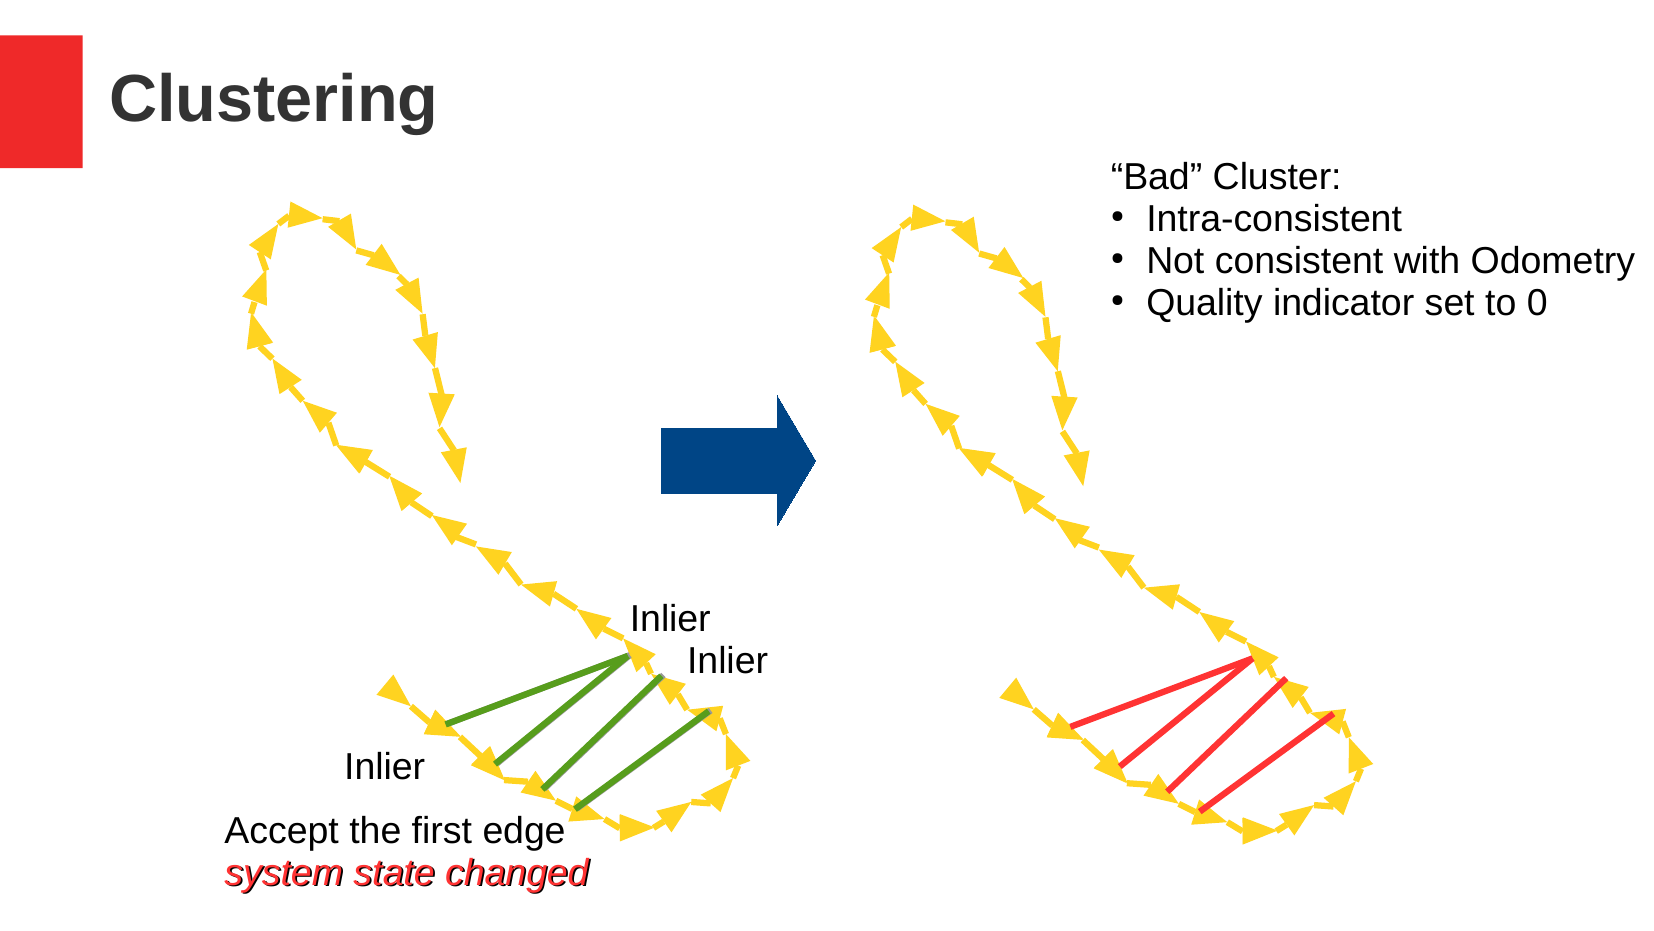

Clustering
“Bad” Cluster:
Intra-consistent
Not consistent with Odometry
Quality indicator set to 0
Inlier
Inlier
Inlier
Accept the first edge
system state changed